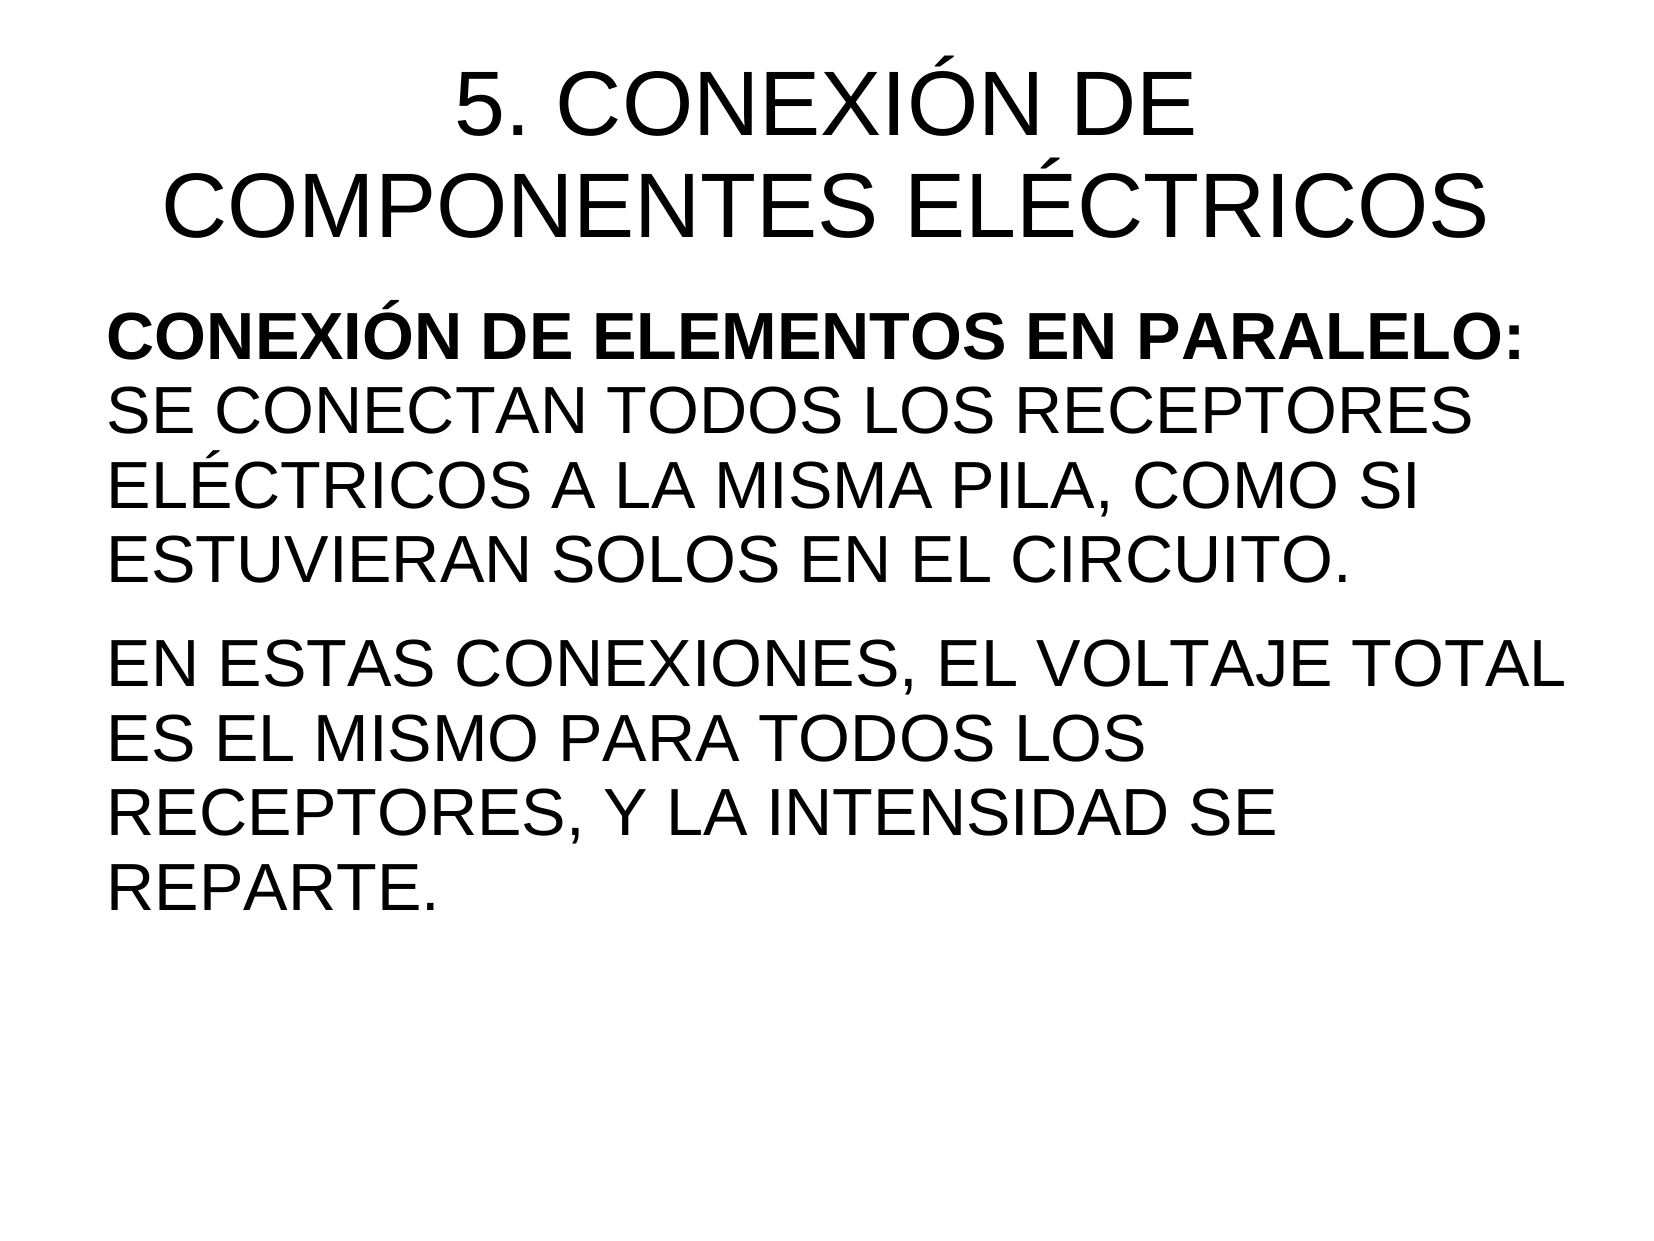

# 5. CONEXIÓN DE COMPONENTES ELÉCTRICOS
CONEXIÓN DE ELEMENTOS EN PARALELO: SE CONECTAN TODOS LOS RECEPTORES ELÉCTRICOS A LA MISMA PILA, COMO SI ESTUVIERAN SOLOS EN EL CIRCUITO.
EN ESTAS CONEXIONES, EL VOLTAJE TOTAL ES EL MISMO PARA TODOS LOS RECEPTORES, Y LA INTENSIDAD SE REPARTE.